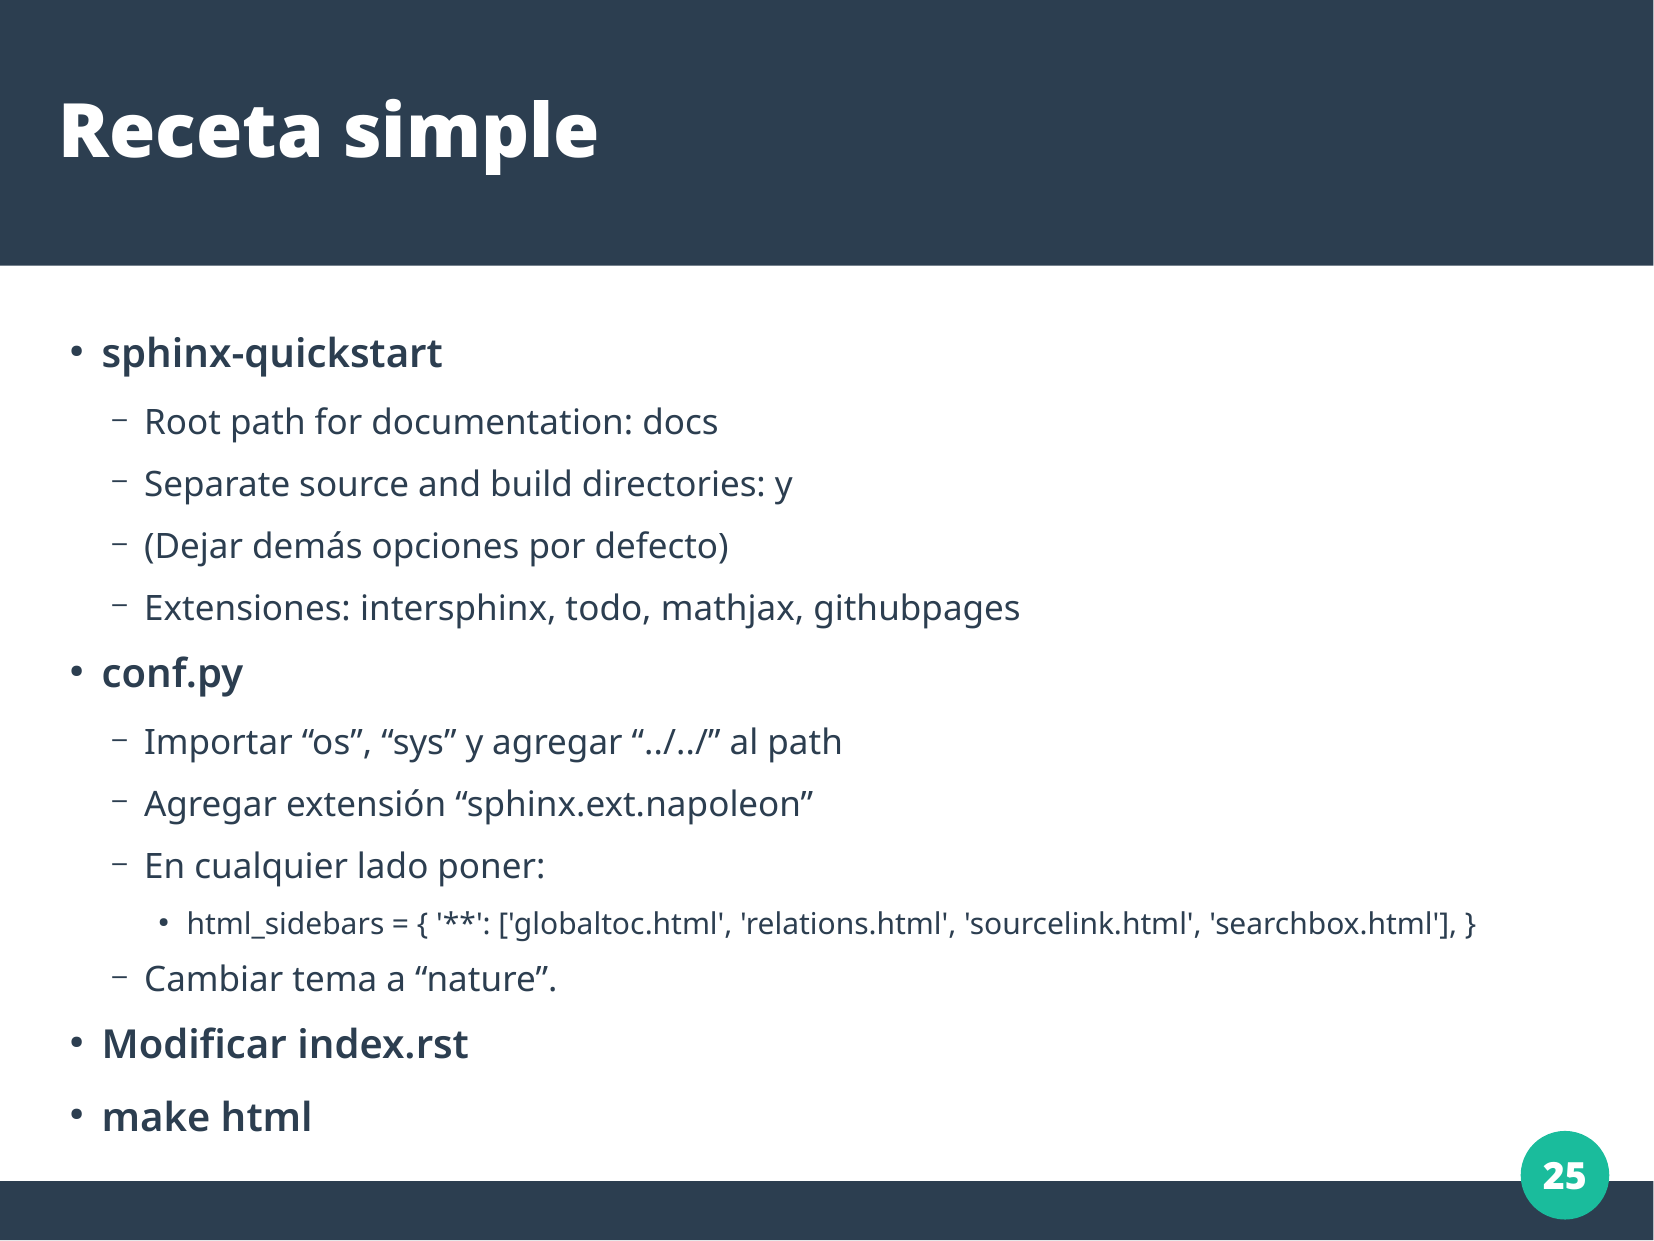

# Receta simple
sphinx-quickstart
Root path for documentation: docs
Separate source and build directories: y
(Dejar demás opciones por defecto)
Extensiones: intersphinx, todo, mathjax, githubpages
conf.py
Importar “os”, “sys” y agregar “../../” al path
Agregar extensión “sphinx.ext.napoleon”
En cualquier lado poner:
html_sidebars = { '**': ['globaltoc.html', 'relations.html', 'sourcelink.html', 'searchbox.html'], }
Cambiar tema a “nature”.
Modificar index.rst
make html
25